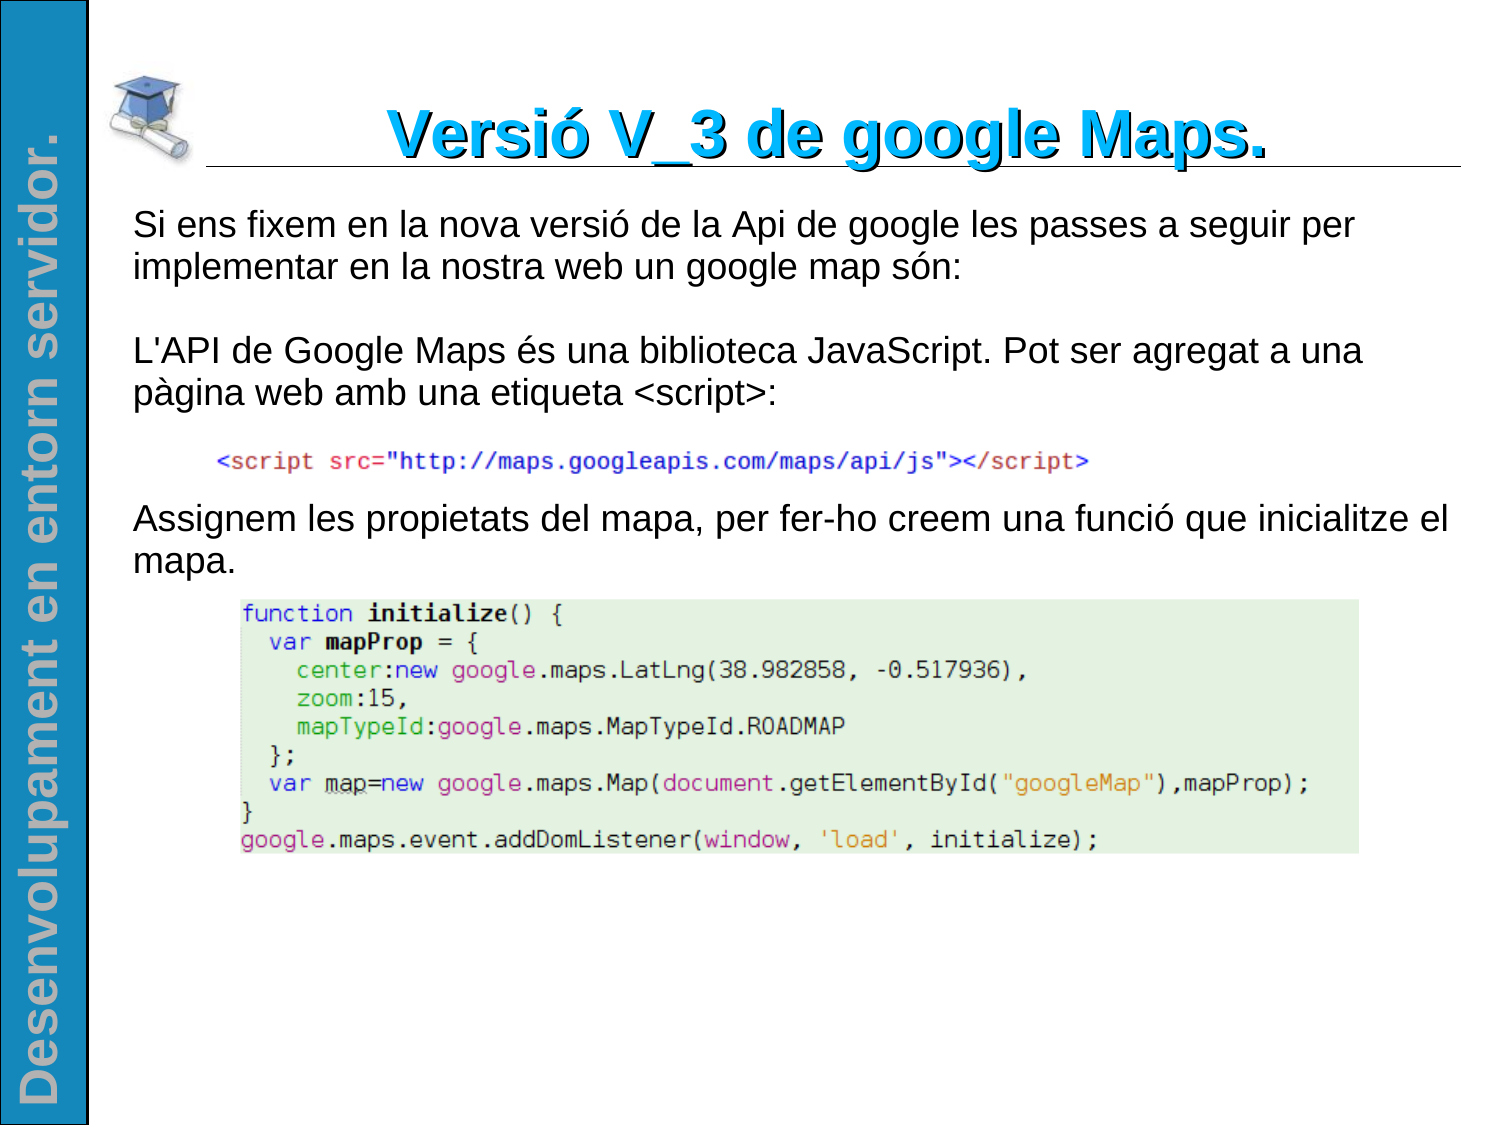

# Versió V_3 de google Maps.
Si ens fixem en la nova versió de la Api de google les passes a seguir per implementar en la nostra web un google map són:
L'API de Google Maps és una biblioteca JavaScript. Pot ser agregat a una pàgina web amb una etiqueta <script>:
Assignem les propietats del mapa, per fer-ho creem una funció que inicialitze el mapa.